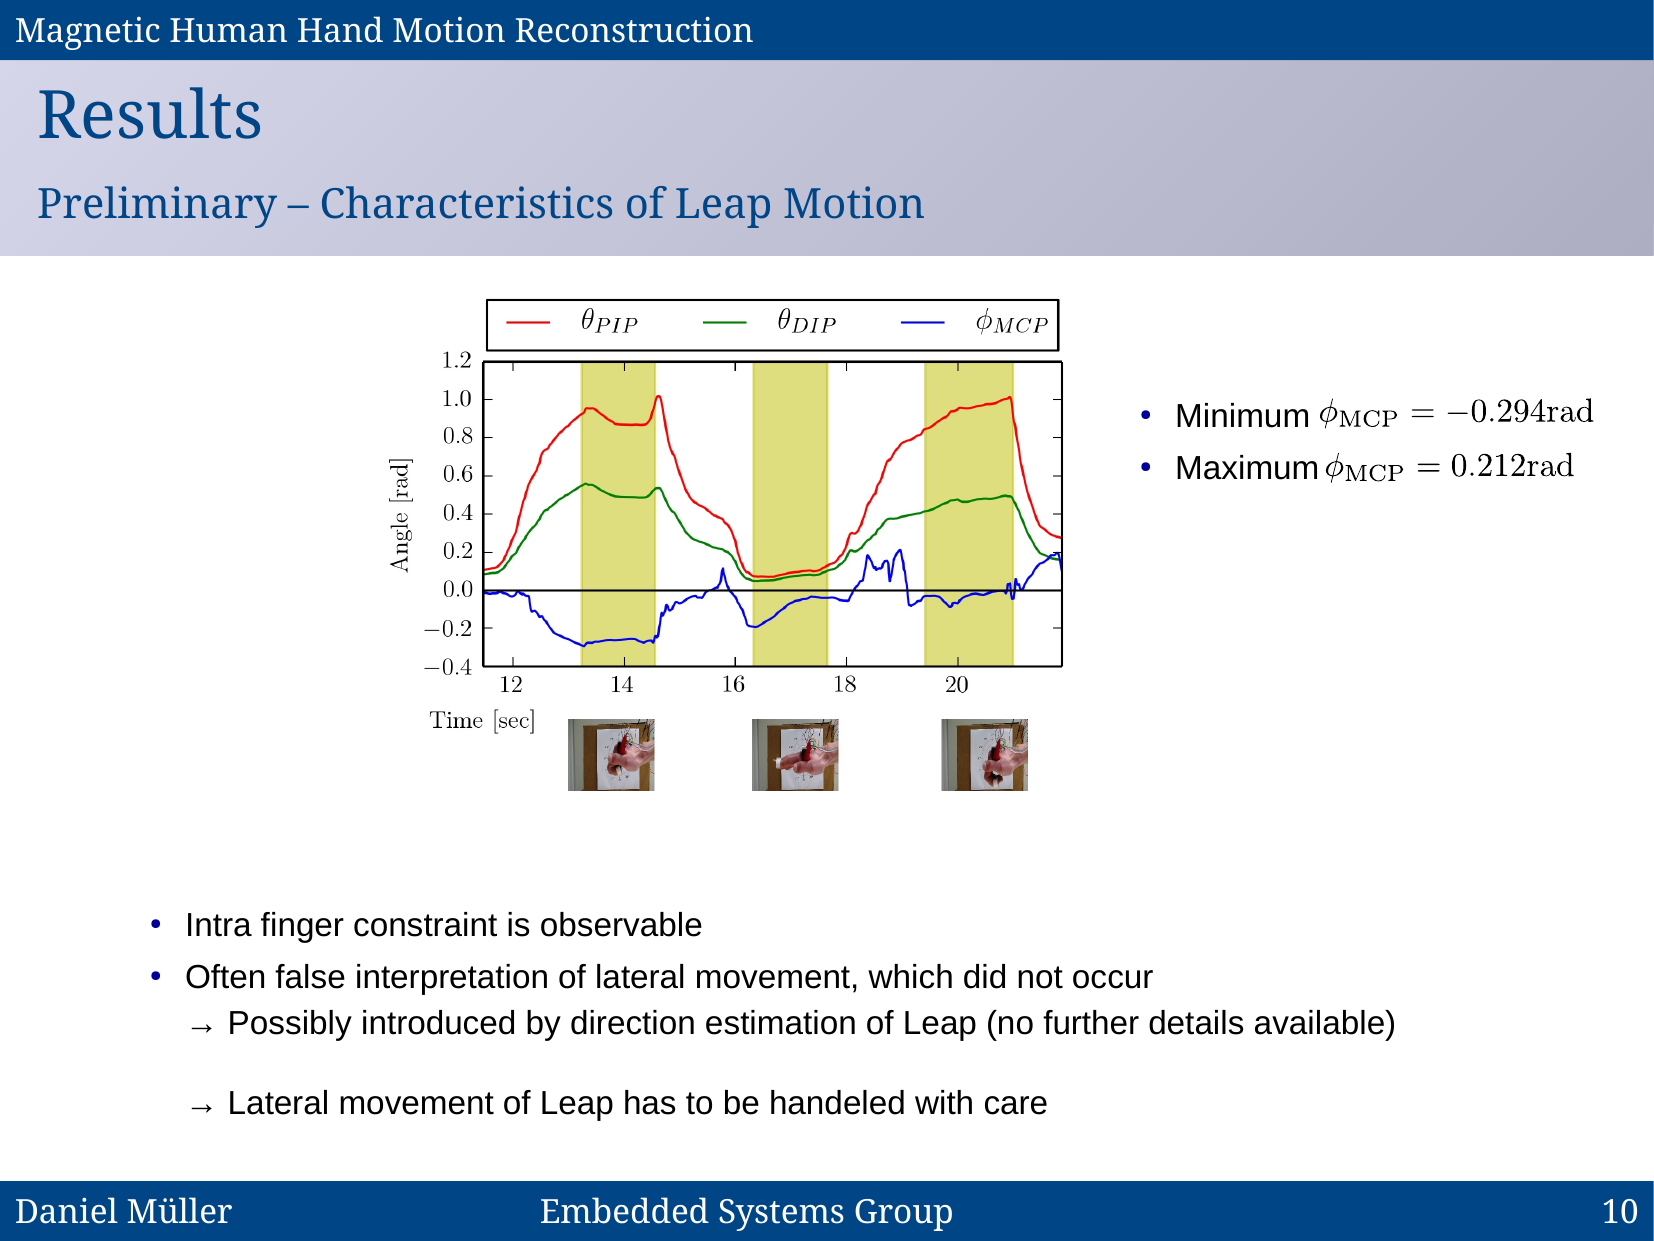

# Results Preliminary – Characteristics of Leap Motion
Minimum
Maximum
Intra finger constraint is observable
Often false interpretation of lateral movement, which did not occur
→ Possibly introduced by direction estimation of Leap (no further details available)
→ Lateral movement of Leap has to be handeled with care